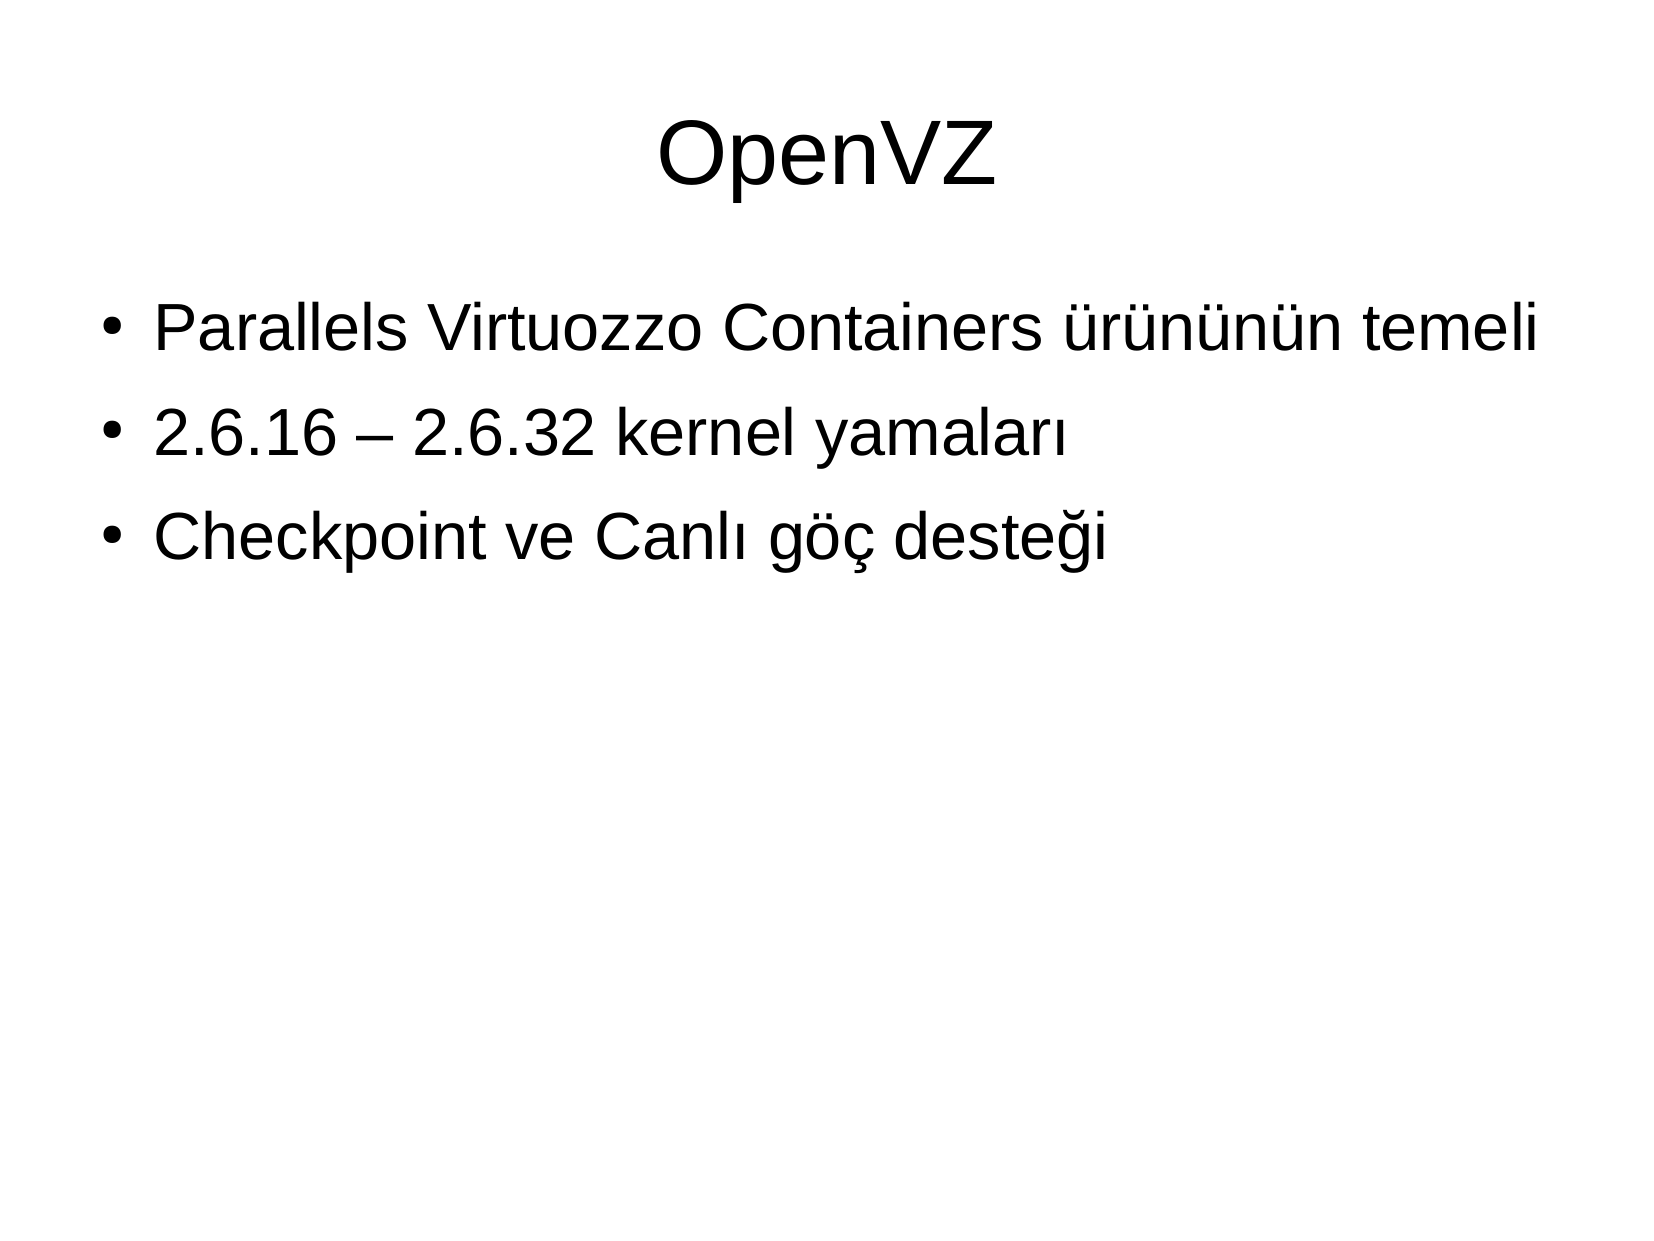

# OpenVZ
Parallels Virtuozzo Containers ürününün temeli
2.6.16 – 2.6.32 kernel yamaları
Checkpoint ve Canlı göç desteği